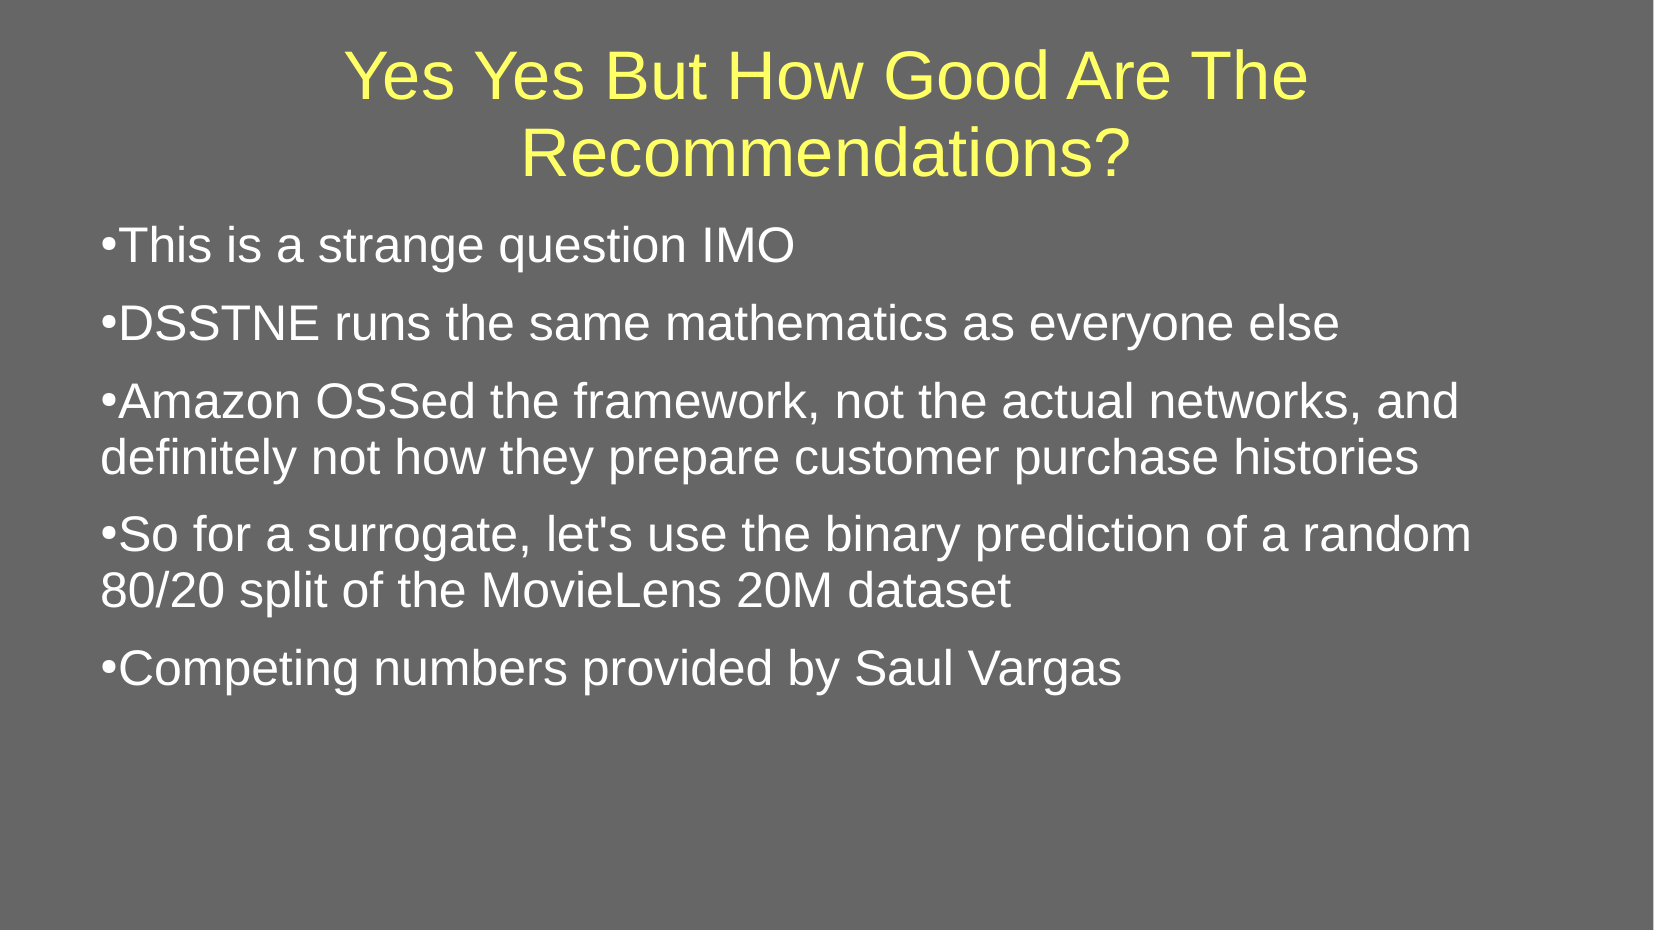

# Yes Yes But How Good Are The Recommendations?
This is a strange question IMO
DSSTNE runs the same mathematics as everyone else
Amazon OSSed the framework, not the actual networks, and definitely not how they prepare customer purchase histories
So for a surrogate, let's use the binary prediction of a random 80/20 split of the MovieLens 20M dataset
Competing numbers provided by Saul Vargas